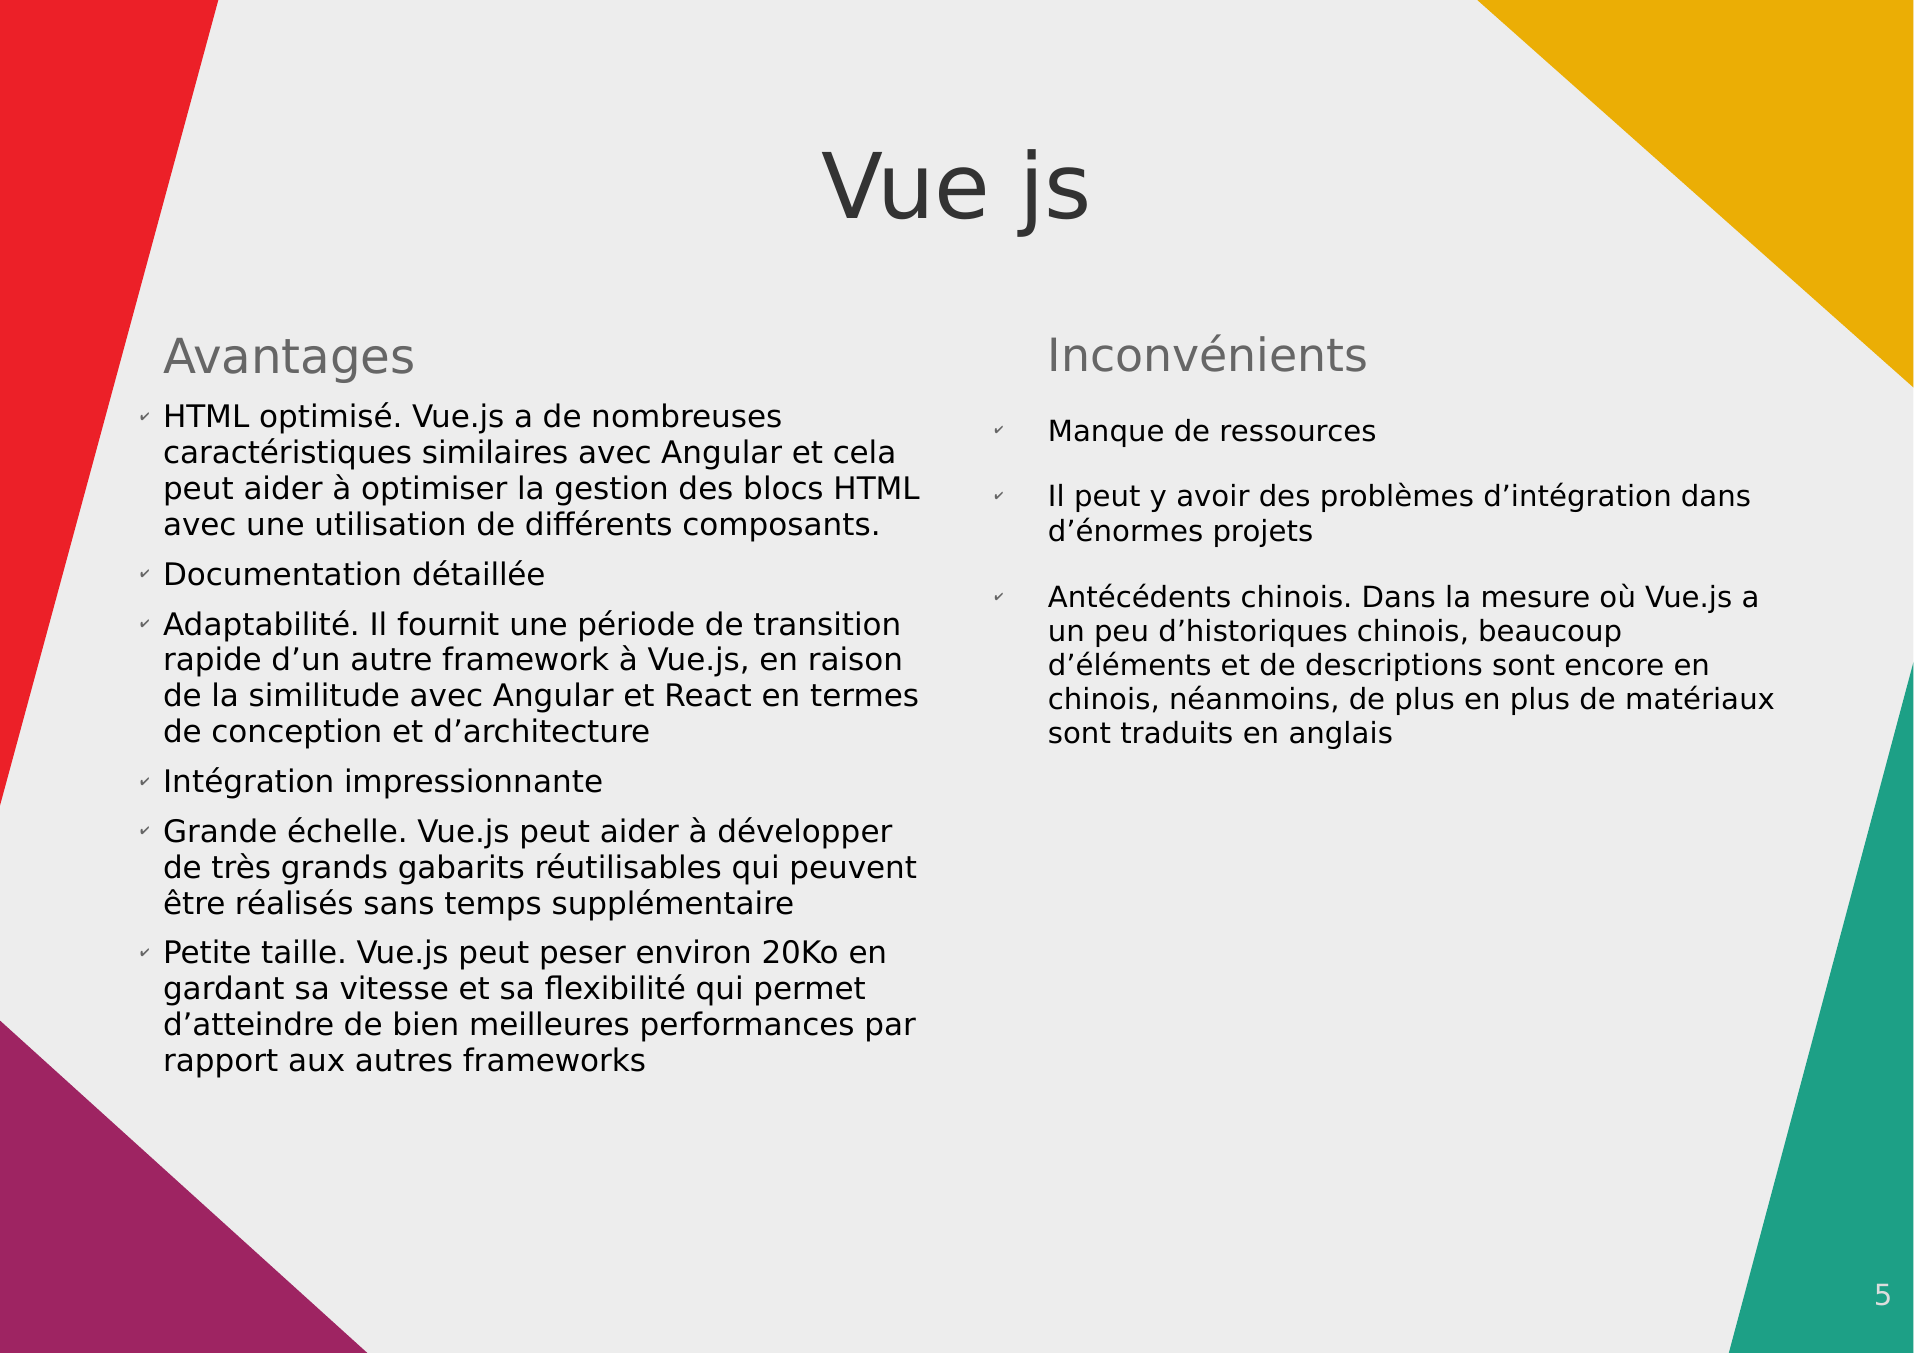

# Vue js
Avantages
HTML optimisé. Vue.js a de nombreuses caractéristiques similaires avec Angular et cela peut aider à optimiser la gestion des blocs HTML avec une utilisation de différents composants.
Documentation détaillée
Adaptabilité. Il fournit une période de transition rapide d’un autre framework à Vue.js, en raison de la similitude avec Angular et React en termes de conception et d’architecture
Intégration impressionnante
Grande échelle. Vue.js peut aider à développer de très grands gabarits réutilisables qui peuvent être réalisés sans temps supplémentaire
Petite taille. Vue.js peut peser environ 20Ko en gardant sa vitesse et sa flexibilité qui permet d’atteindre de bien meilleures performances par rapport aux autres frameworks
Inconvénients
Manque de ressources
Il peut y avoir des problèmes d’intégration dans d’énormes projets
Antécédents chinois. Dans la mesure où Vue.js a un peu d’historiques chinois, beaucoup d’éléments et de descriptions sont encore en chinois, néanmoins, de plus en plus de matériaux sont traduits en anglais
5